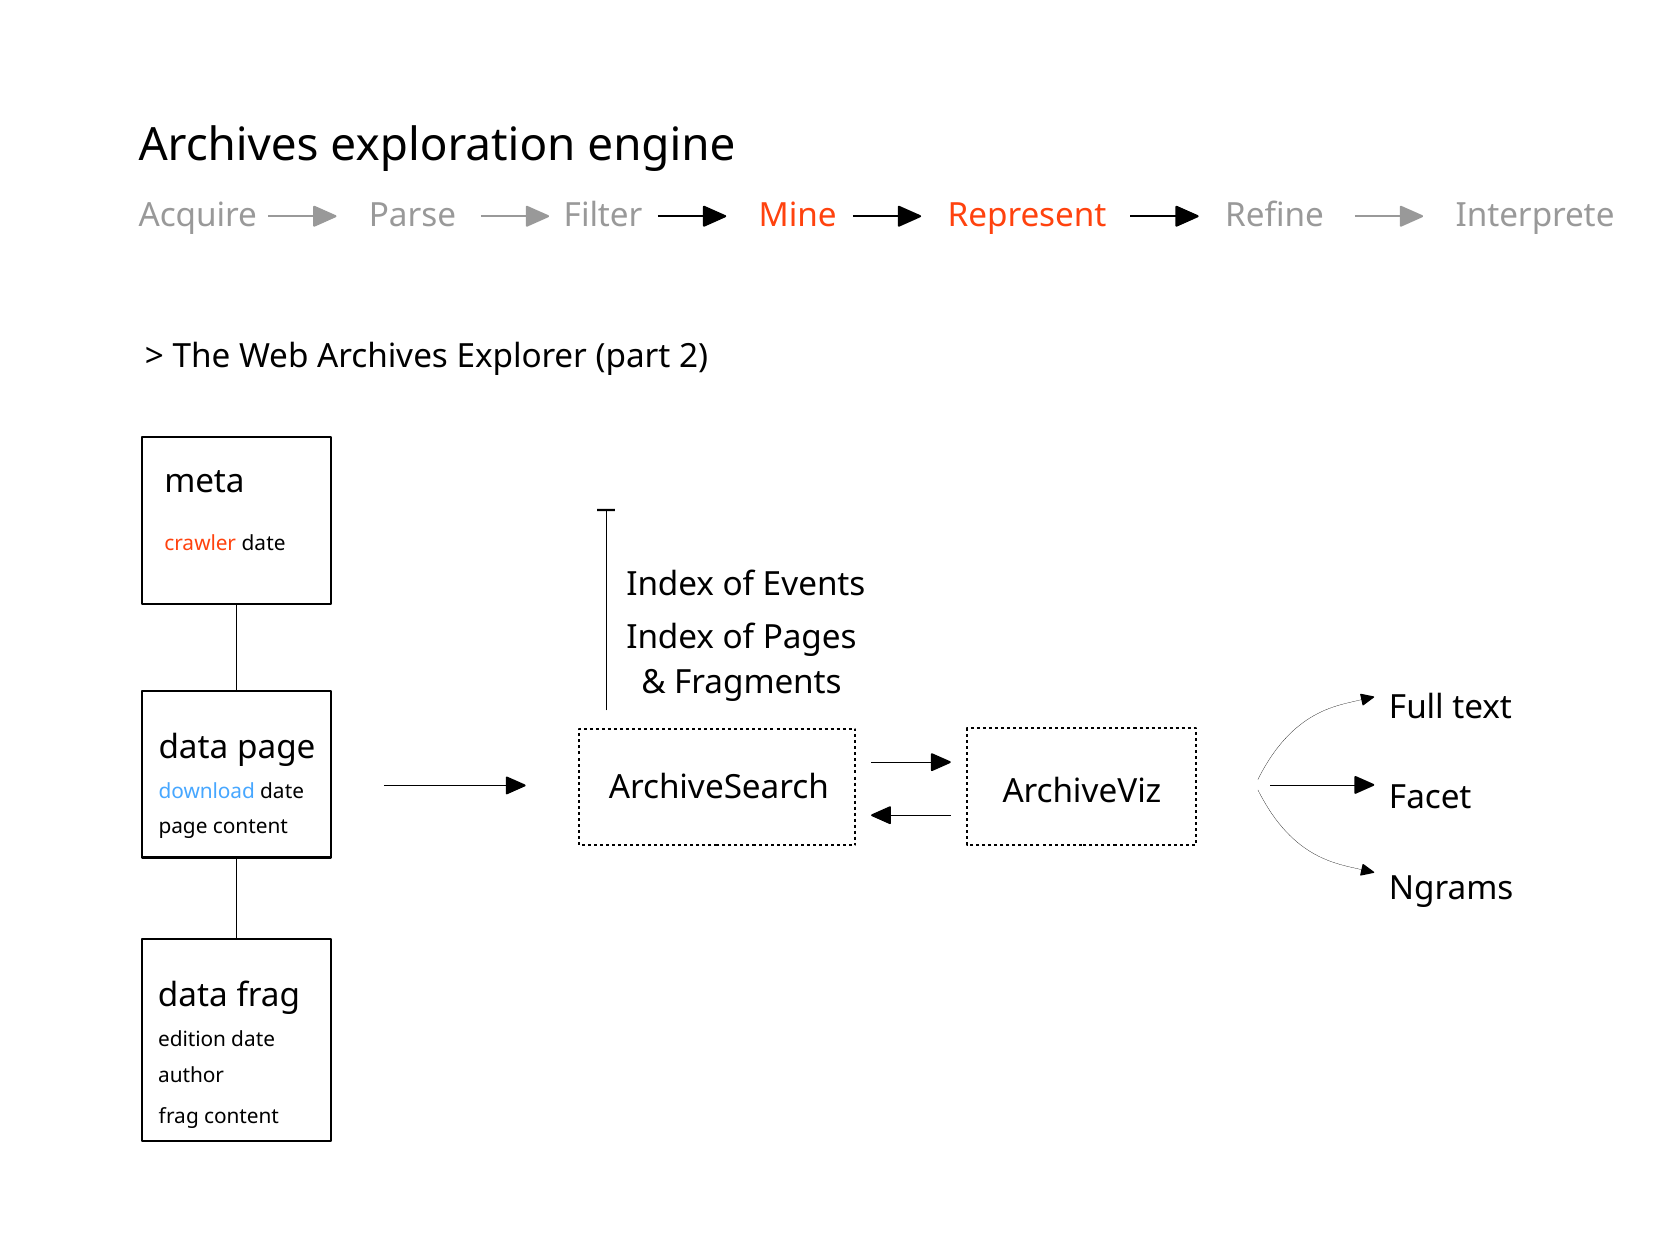

Archives exploration engine
Acquire
Parse
Filter
Mine
Represent
Refine
Interprete
> The Web Archives Explorer (part 2)
meta
crawler date
Index of Events
Index of Pages
& Fragments
Full text
Facet
Ngrams
data page
ArchiveSearch
ArchiveViz
download date
page content
data frag
edition date
author
frag content